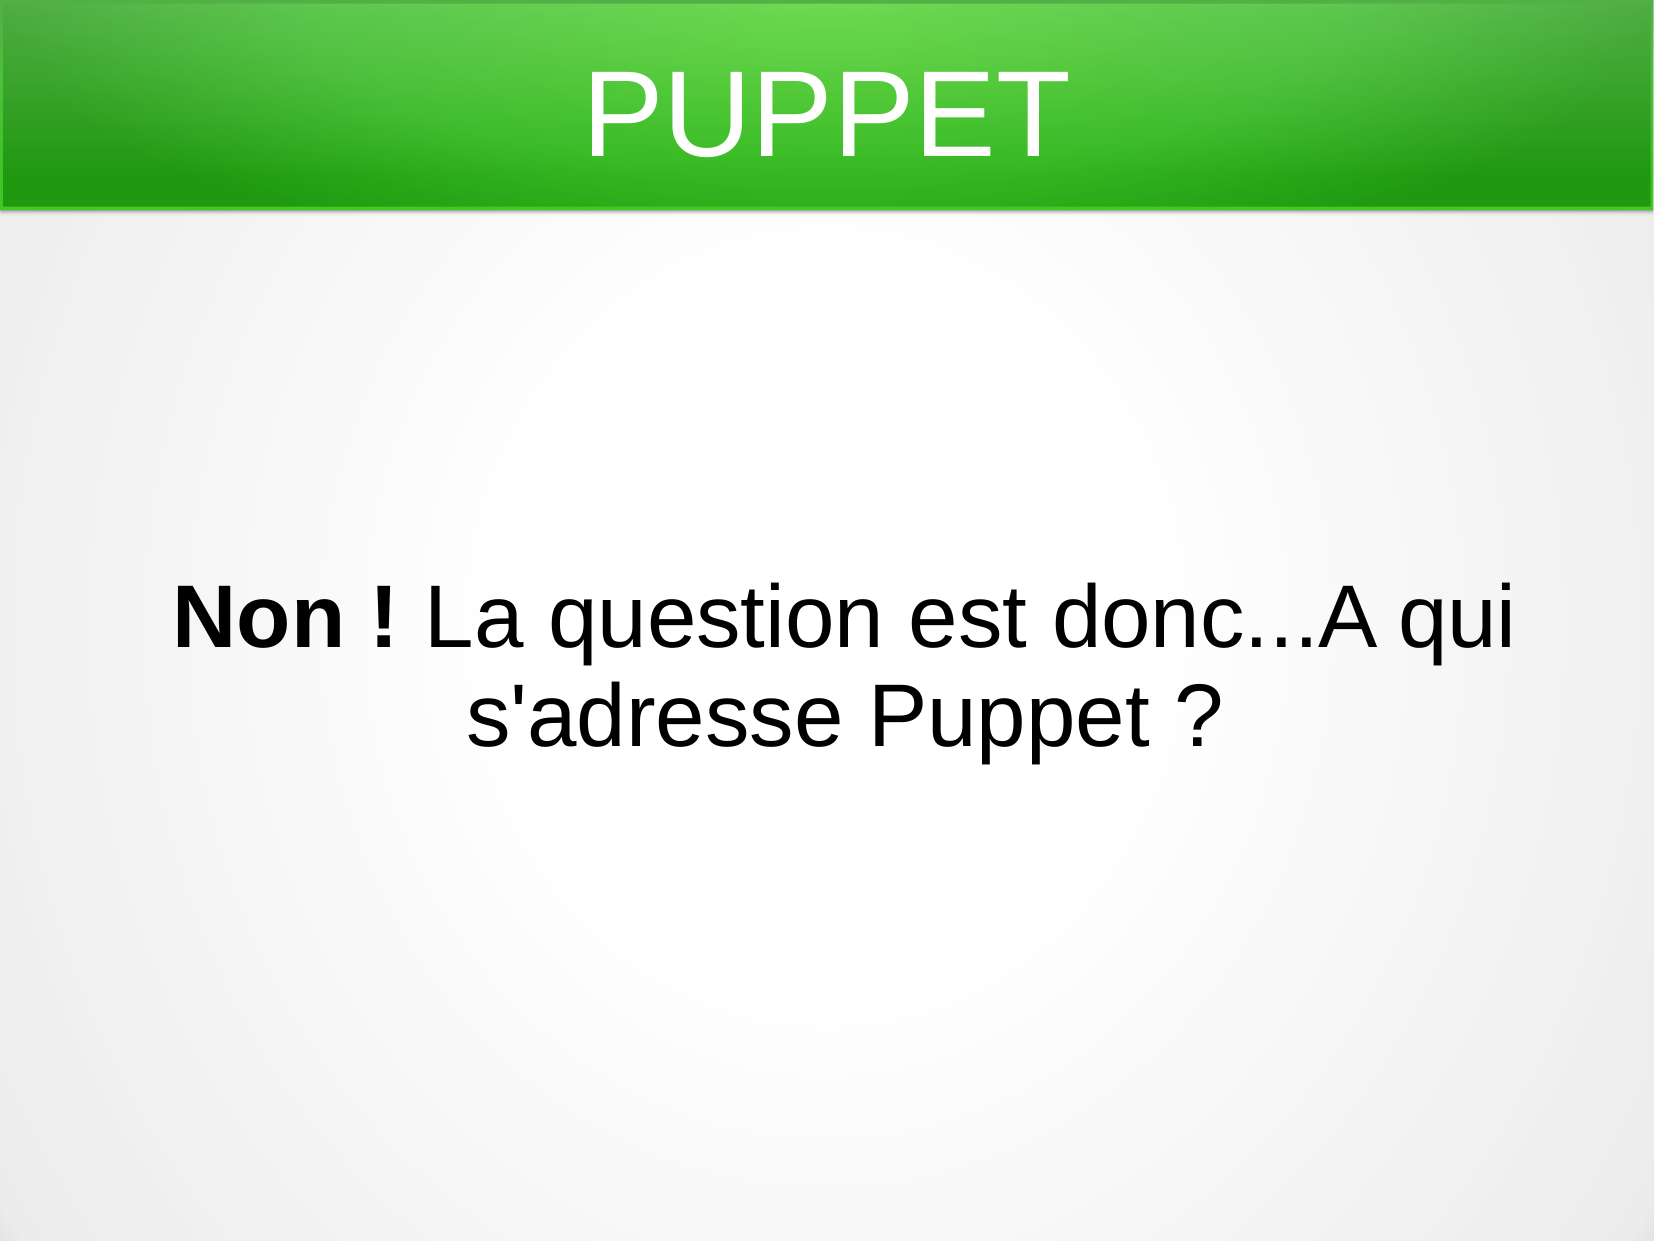

# PUPPET
Non ! La question est donc...A qui s'adresse Puppet ?